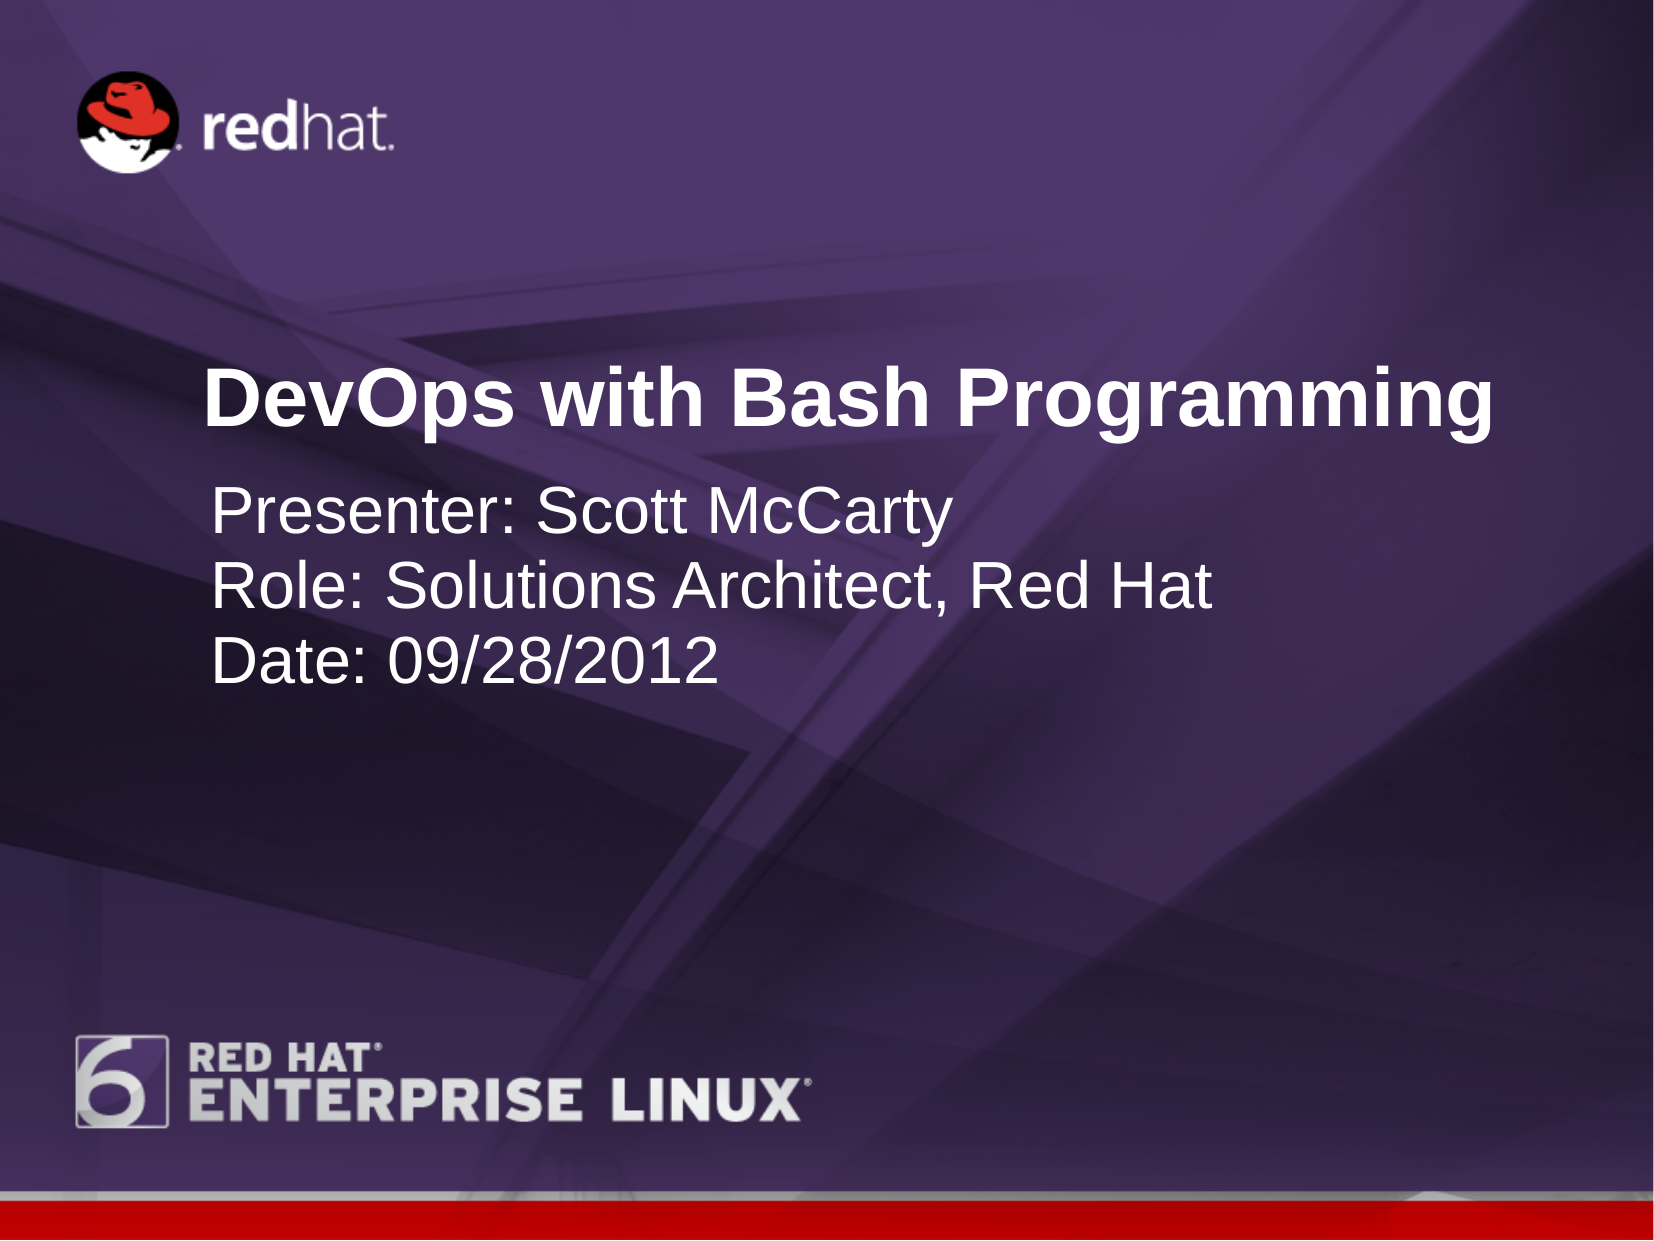

DevOps with Bash Programming
Presenter: Scott McCarty
Role: Solutions Architect, Red Hat
Date: 09/28/2012